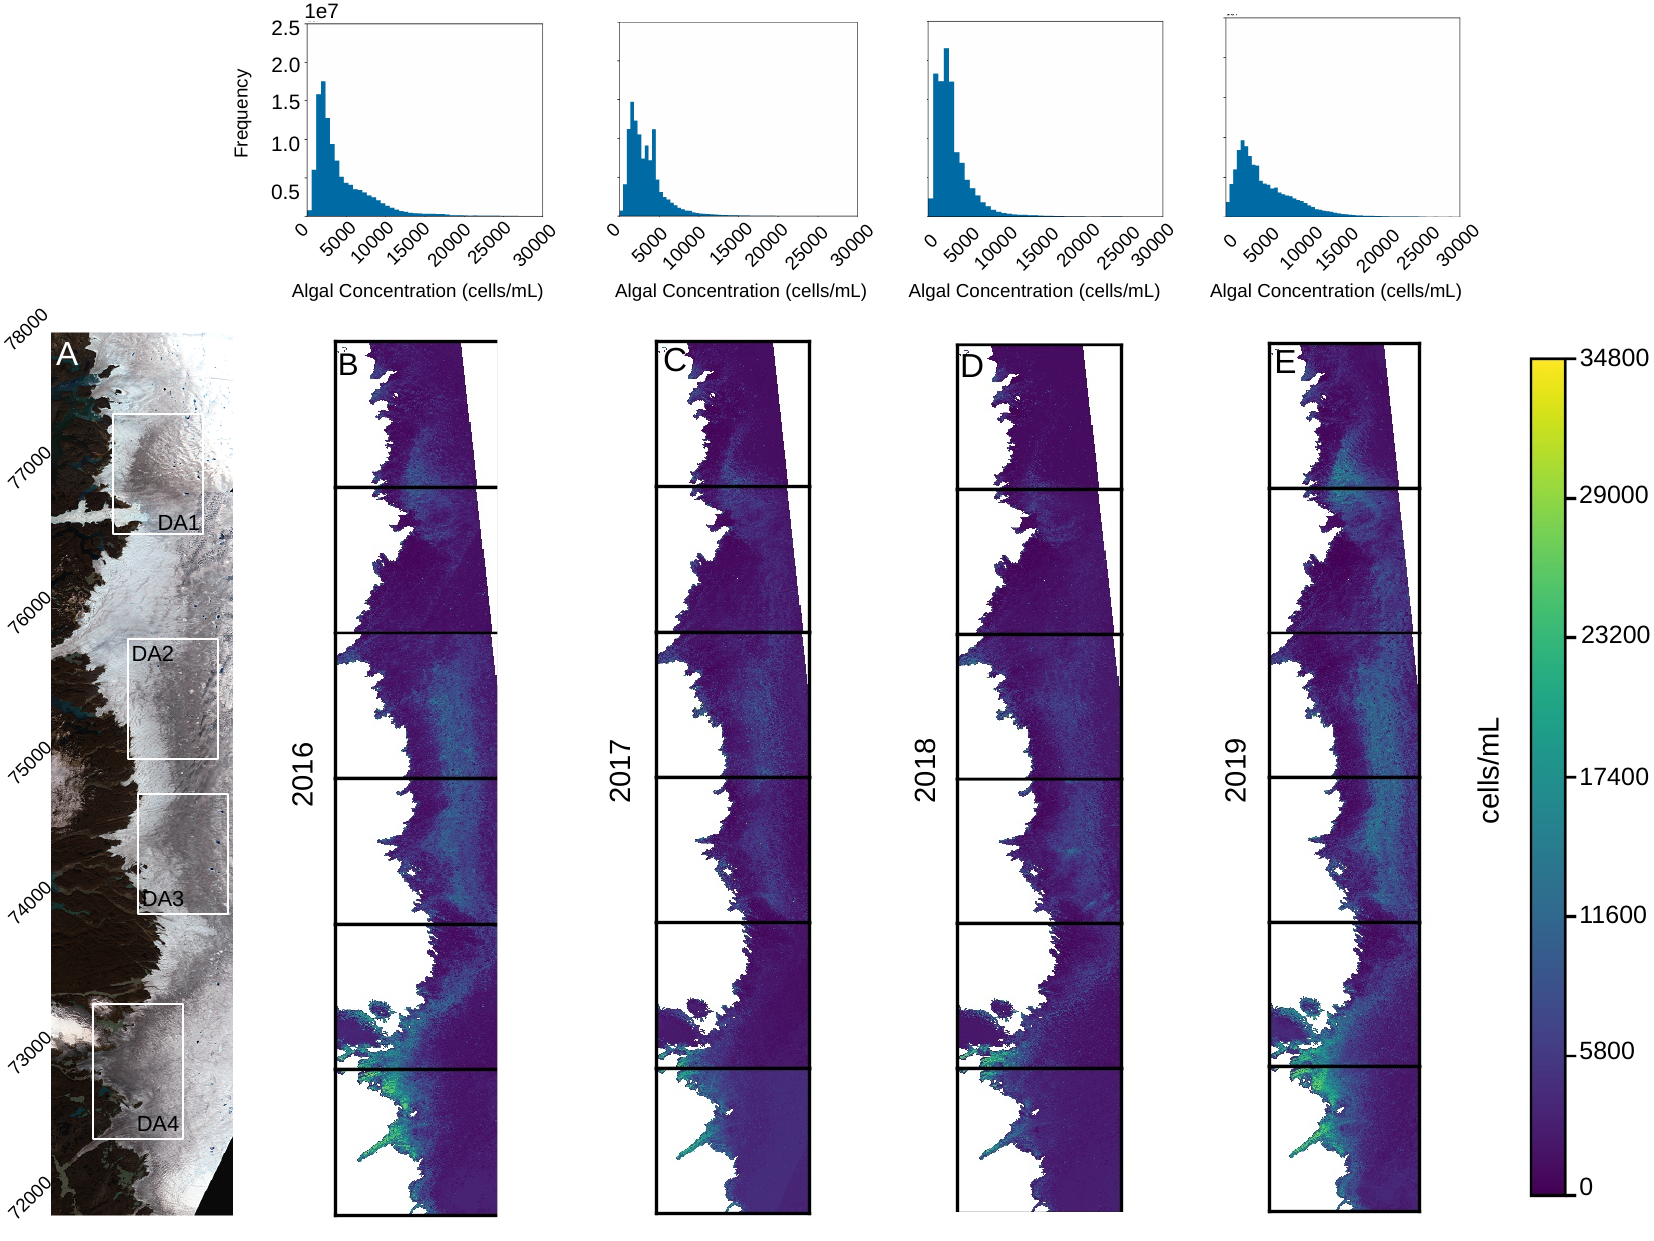

1e7
2.5
2.0
1.5
Frequency
1.0
0.5
0
0
5000
10000
25000
15000
15000
20000
20000
20000
30000
0
0
30000
30000
30000
5000
5000
5000
10000
25000
10000
25000
10000
25000
15000
15000
20000
Algal Concentration (cells/mL)
Algal Concentration (cells/mL)
Algal Concentration (cells/mL)
Algal Concentration (cells/mL)
78000
A
C
E
34800
B
D
77000
29000
DA1
76000
23200
DA2
0
5800
2018
2019
cells/mL
2017
2016
75000
17400
DA3
74000
11600
5800
73000
DA4
0
72000